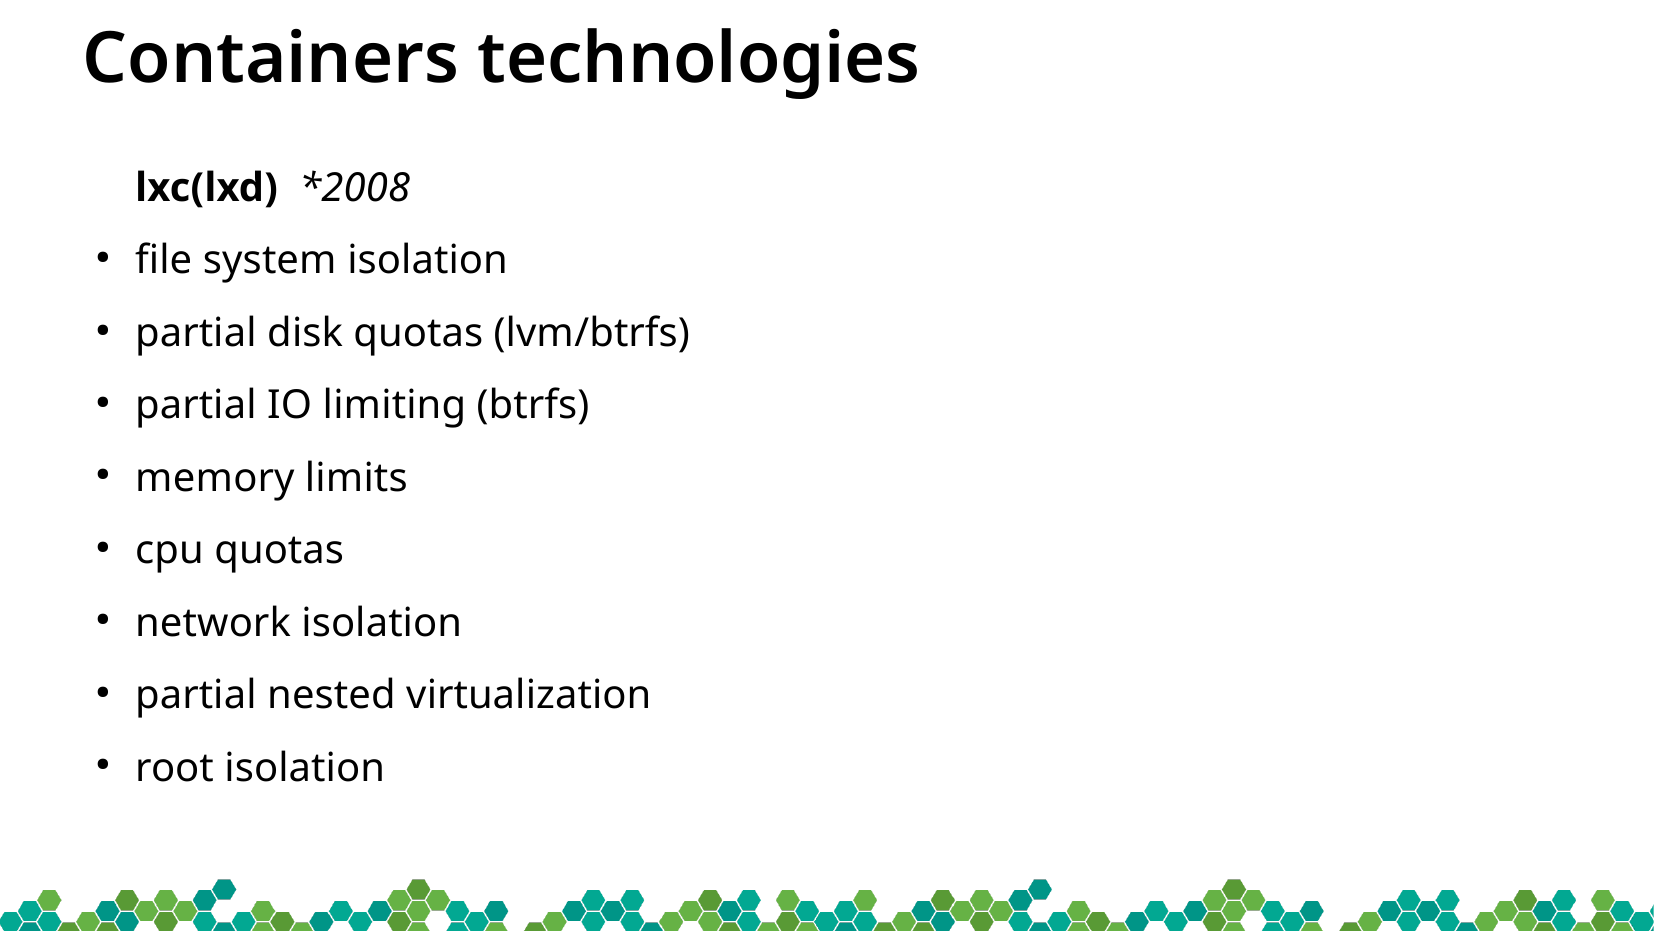

# Containers technologies
lxc(lxd) *2008
file system isolation
partial disk quotas (lvm/btrfs)
partial IO limiting (btrfs)
memory limits
cpu quotas
network isolation
partial nested virtualization
root isolation